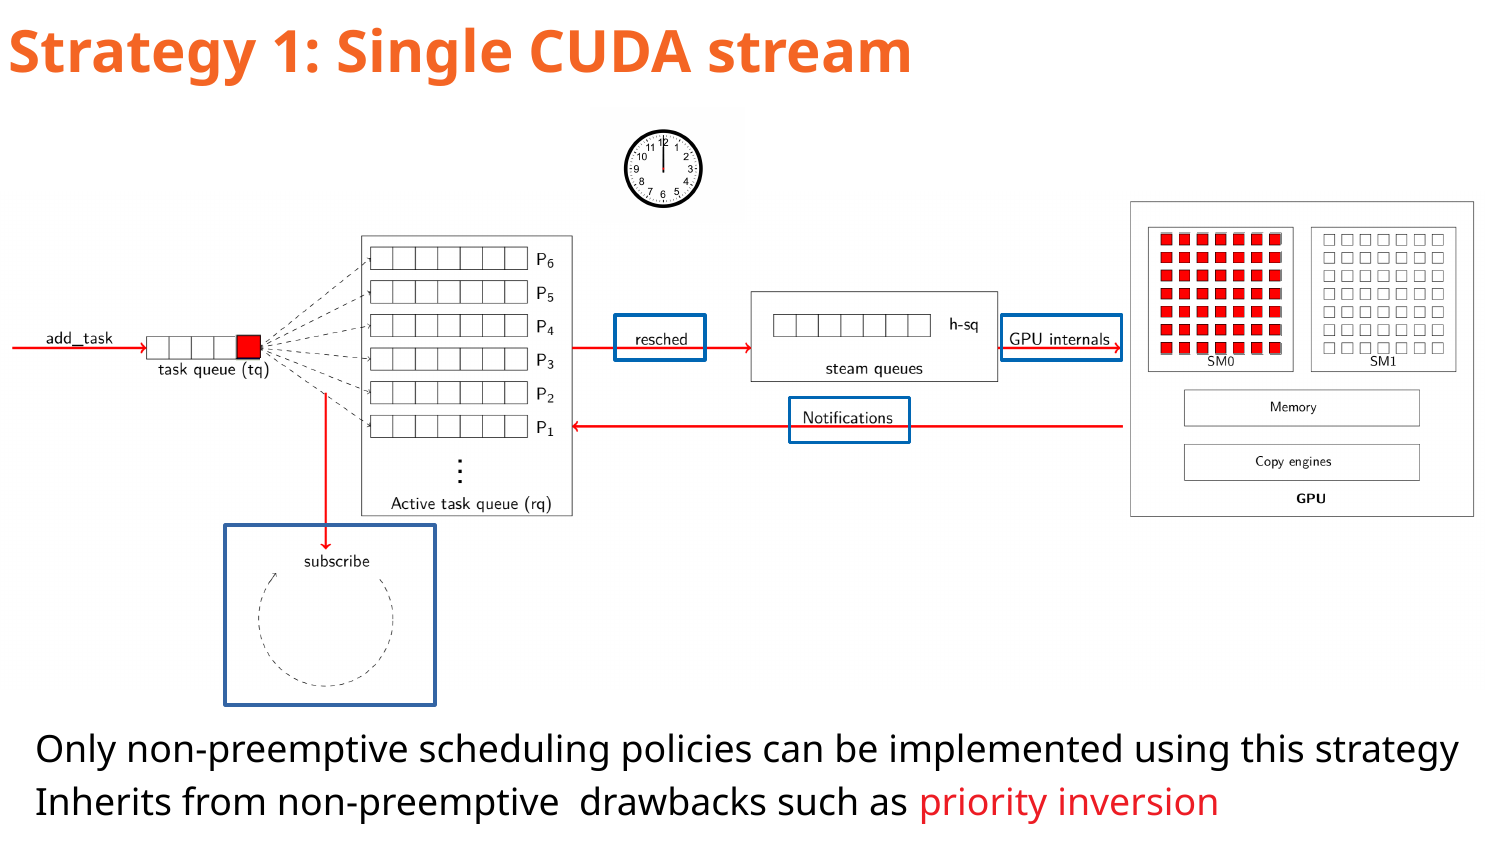

# Strategy 1: Single CUDA stream
Only non-preemptive scheduling policies can be implemented using this strategy
Inherits from non-preemptive drawbacks such as priority inversion